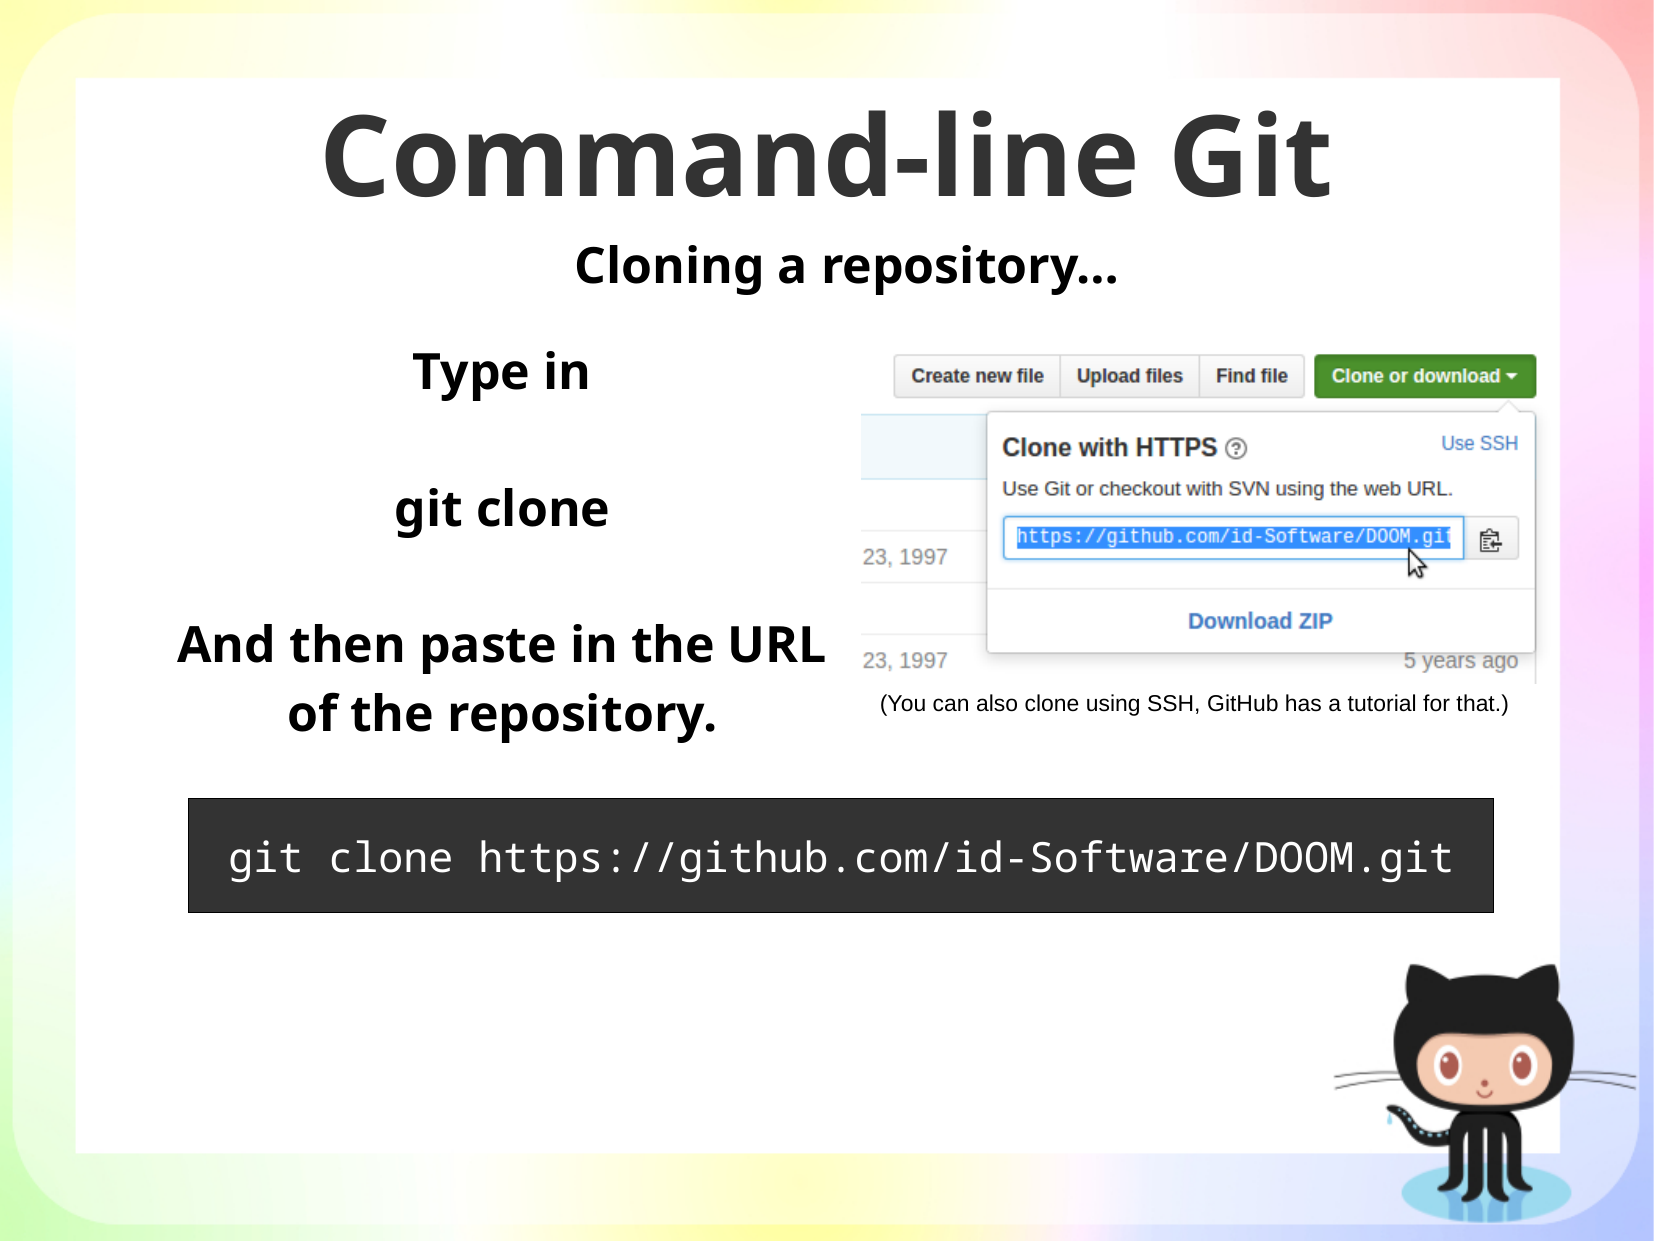

# Command-line Git
Cloning a repository…
Type in
git clone
And then paste in the URL of the repository.
(You can also clone using SSH, GitHub has a tutorial for that.)
git clone https://github.com/id-Software/DOOM.git